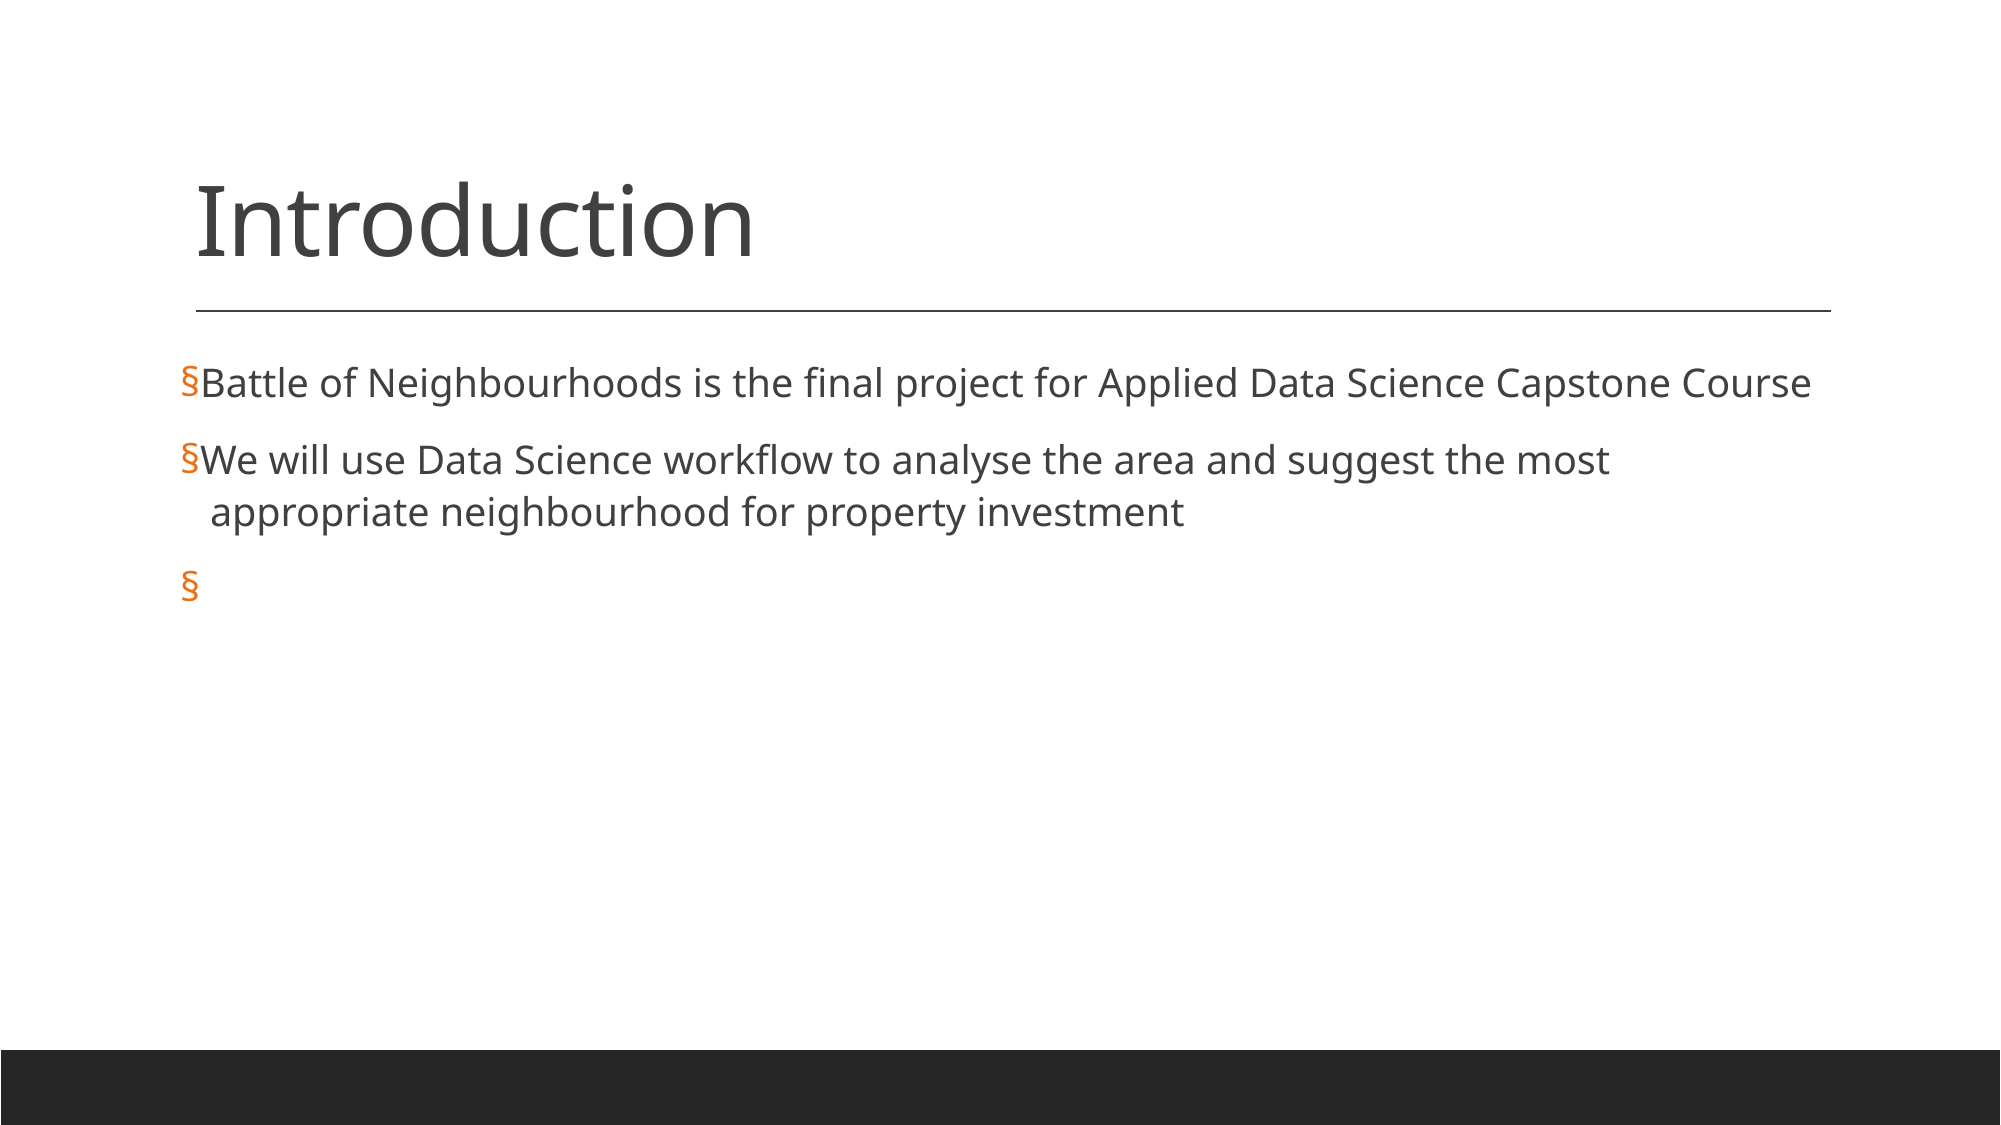

# Introduction
Battle of Neighbourhoods is the final project for Applied Data Science Capstone Course
We will use Data Science workflow to analyse the area and suggest the most appropriate neighbourhood for property investment